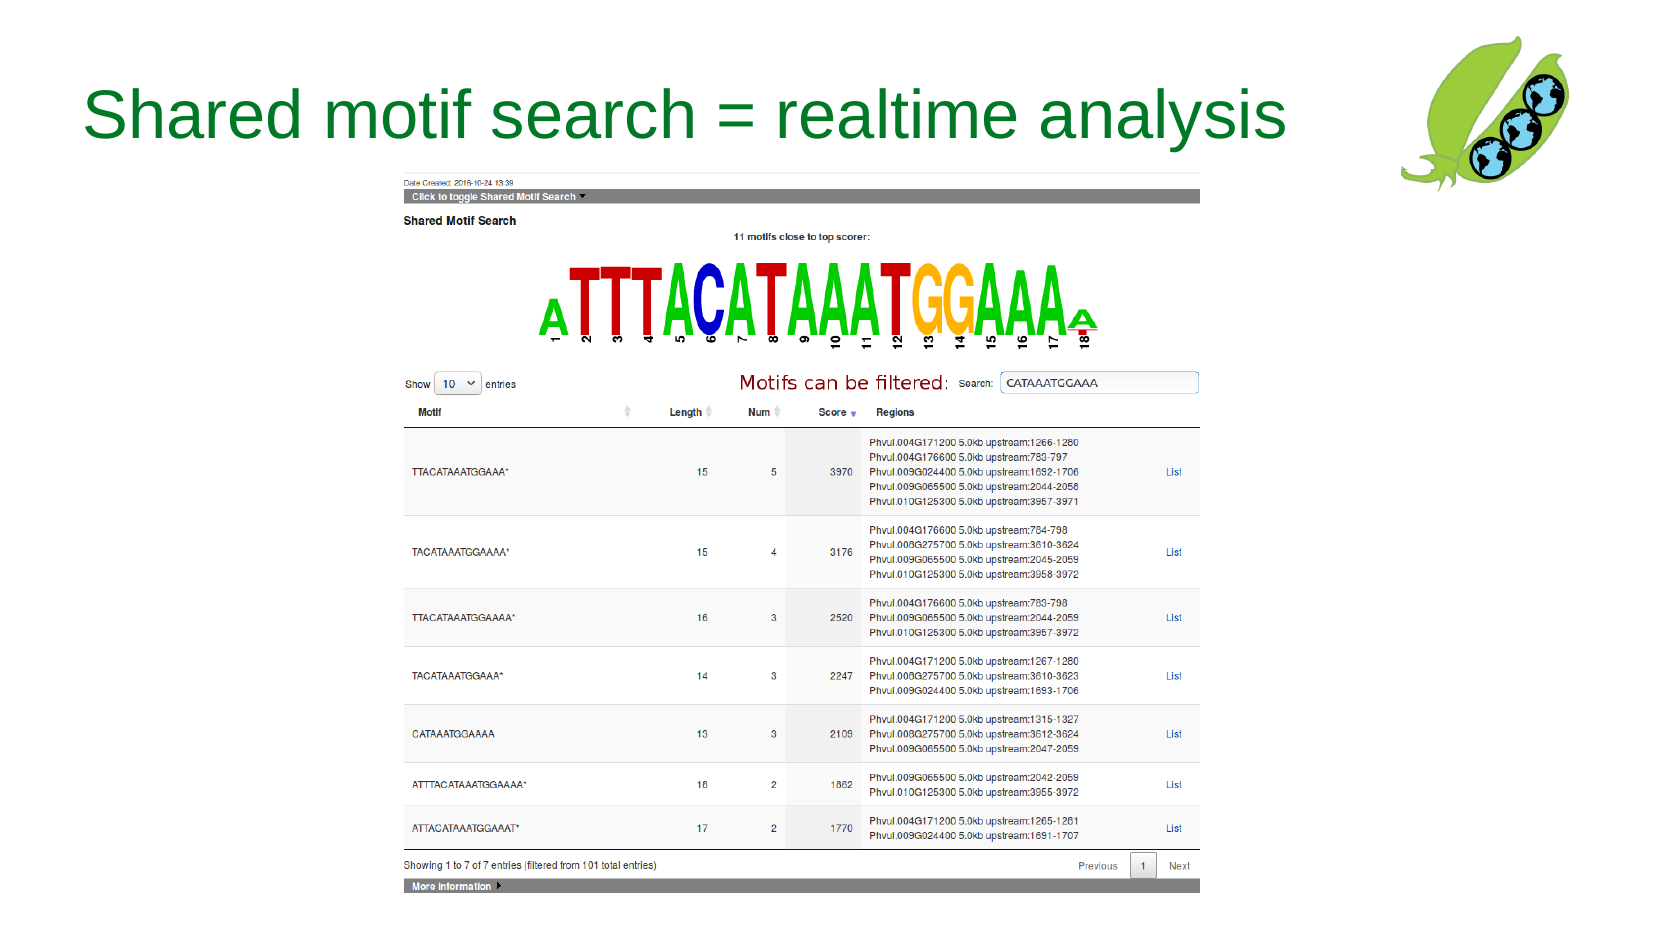

# Shared motif search = realtime analysis